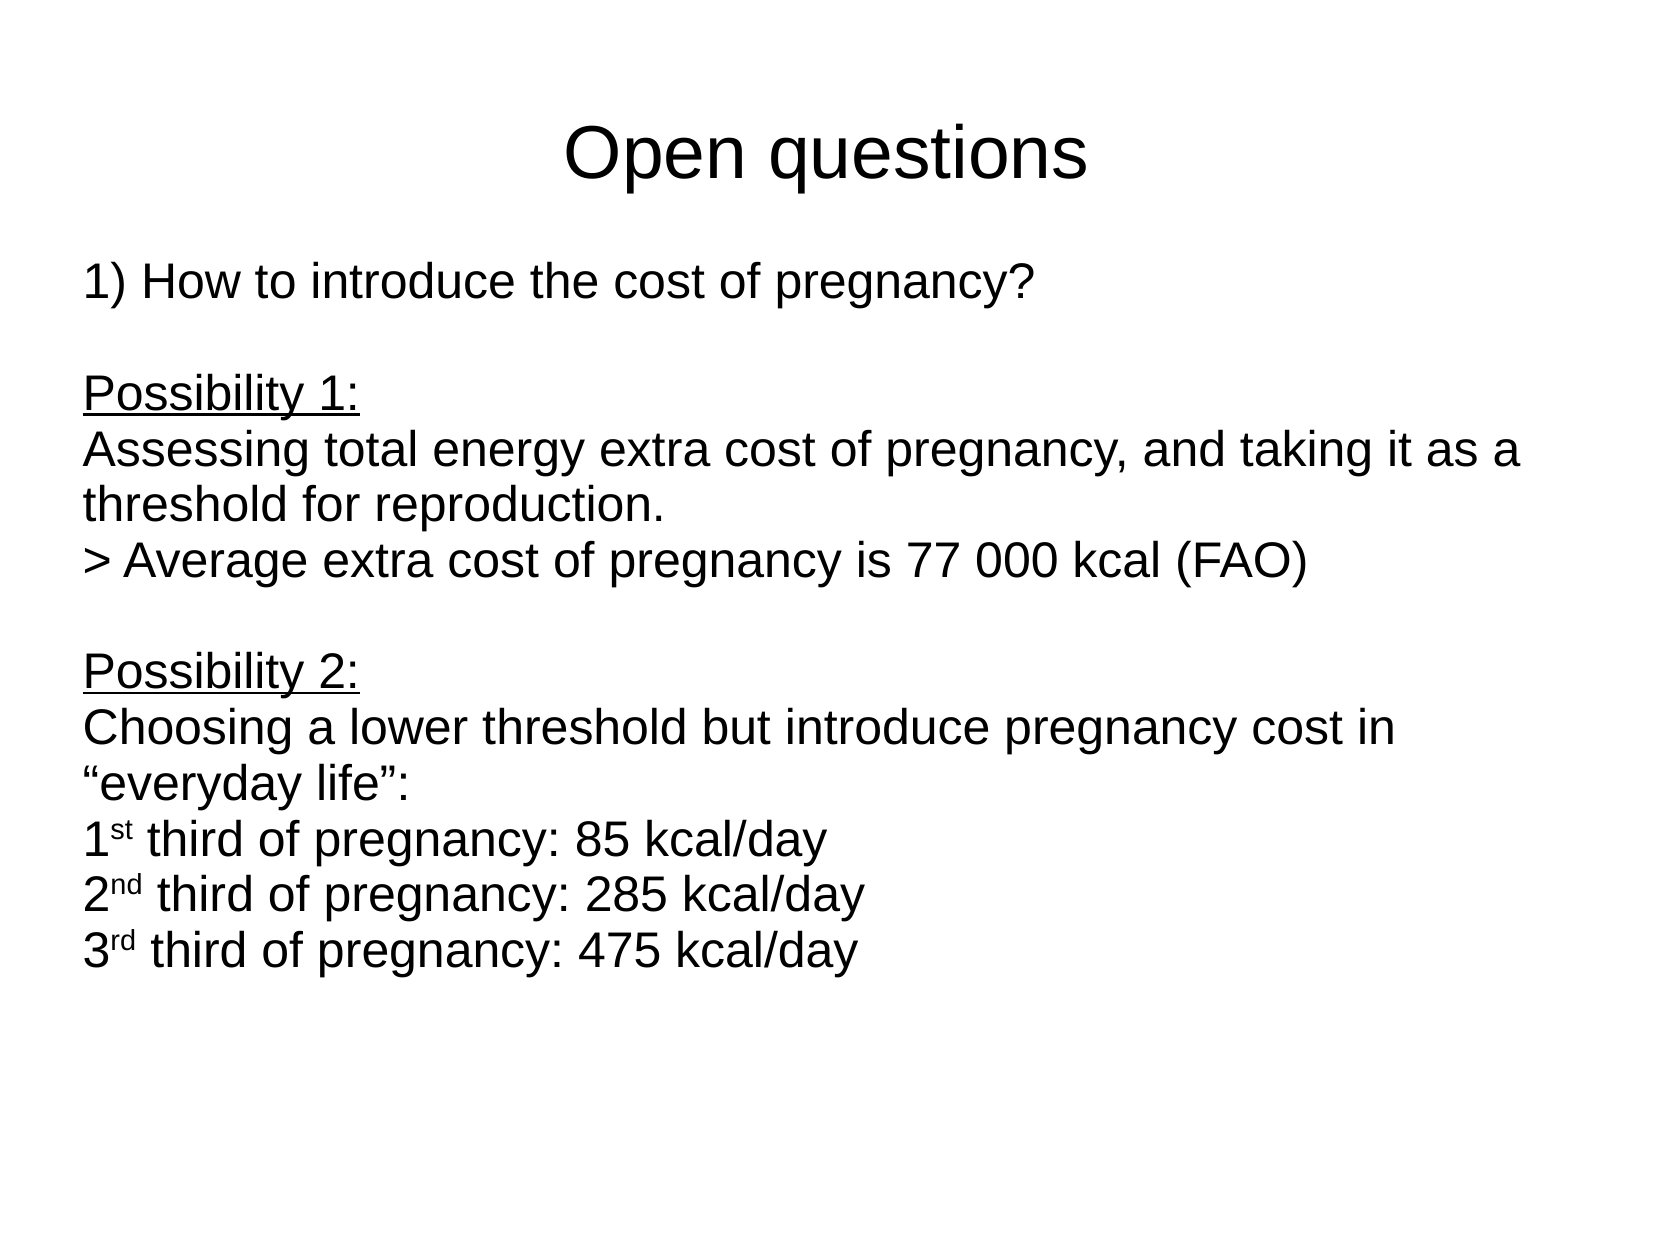

# Open questions
1) How to introduce the cost of pregnancy?
Possibility 1:
Assessing total energy extra cost of pregnancy, and taking it as a threshold for reproduction.
> Average extra cost of pregnancy is 77 000 kcal (FAO)
Possibility 2:
Choosing a lower threshold but introduce pregnancy cost in “everyday life”:
1st third of pregnancy: 85 kcal/day
2nd third of pregnancy: 285 kcal/day
3rd third of pregnancy: 475 kcal/day